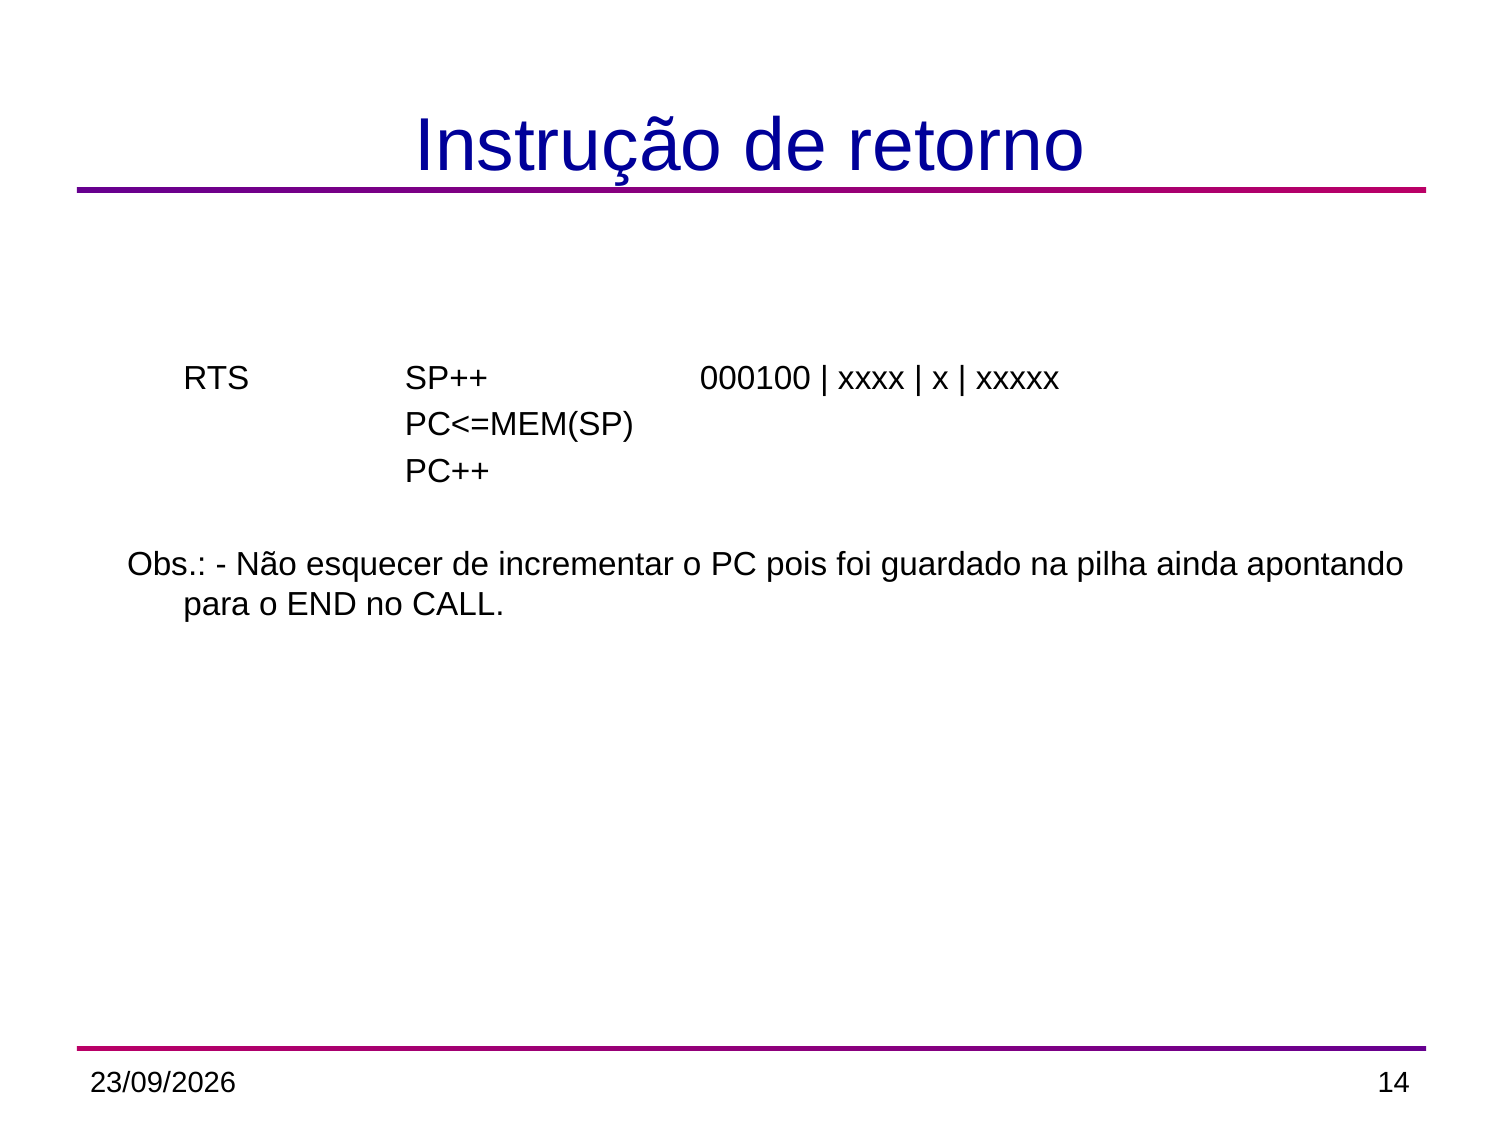

# Instrução de retorno
	RTS			SP++ 			000100 | xxxx | x | xxxxx
				PC<=MEM(SP)
				PC++
Obs.: - Não esquecer de incrementar o PC pois foi guardado na pilha ainda apontando para o END no CALL.